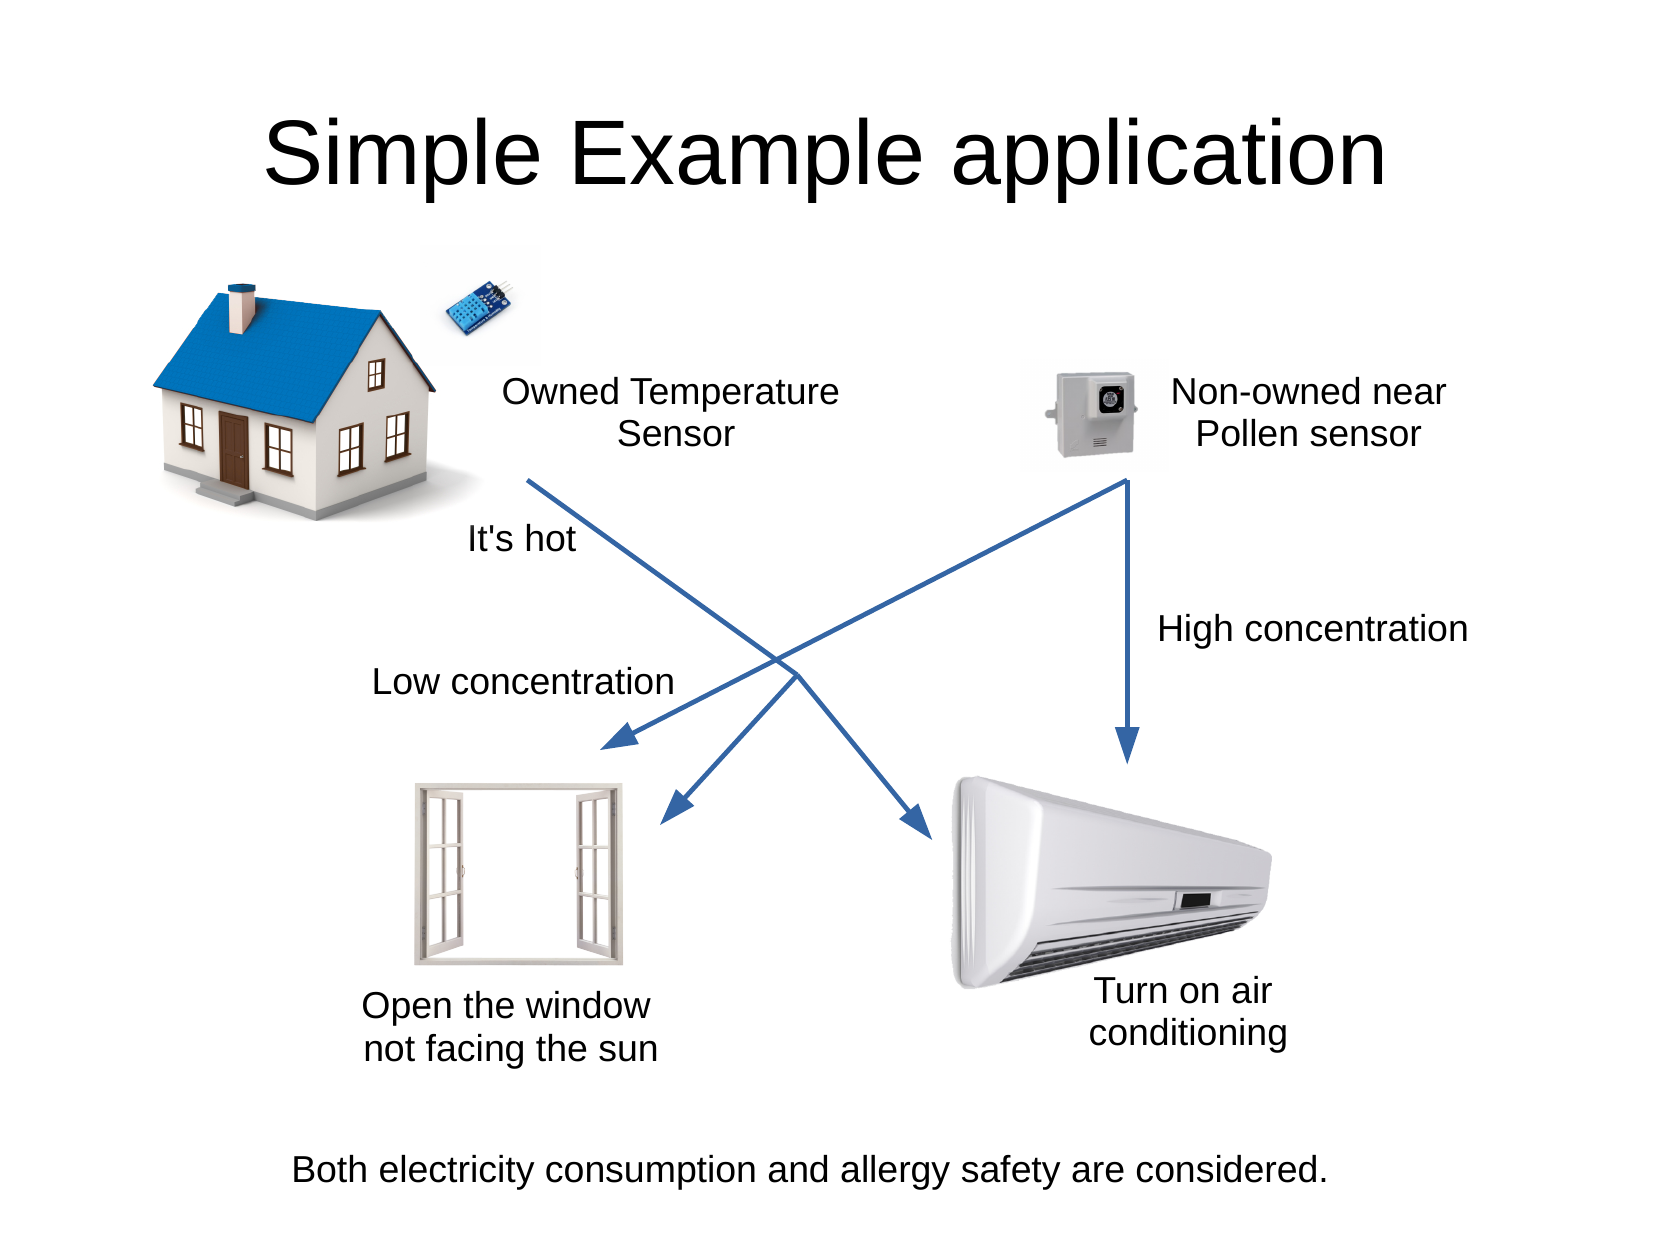

# Simple Example application
Owned Temperature
Sensor
Non-owned near
Pollen sensor
It's hot
High concentration
Low concentration
Turn on air
conditioning
Open the window
not facing the sun
Both electricity consumption and allergy safety are considered.